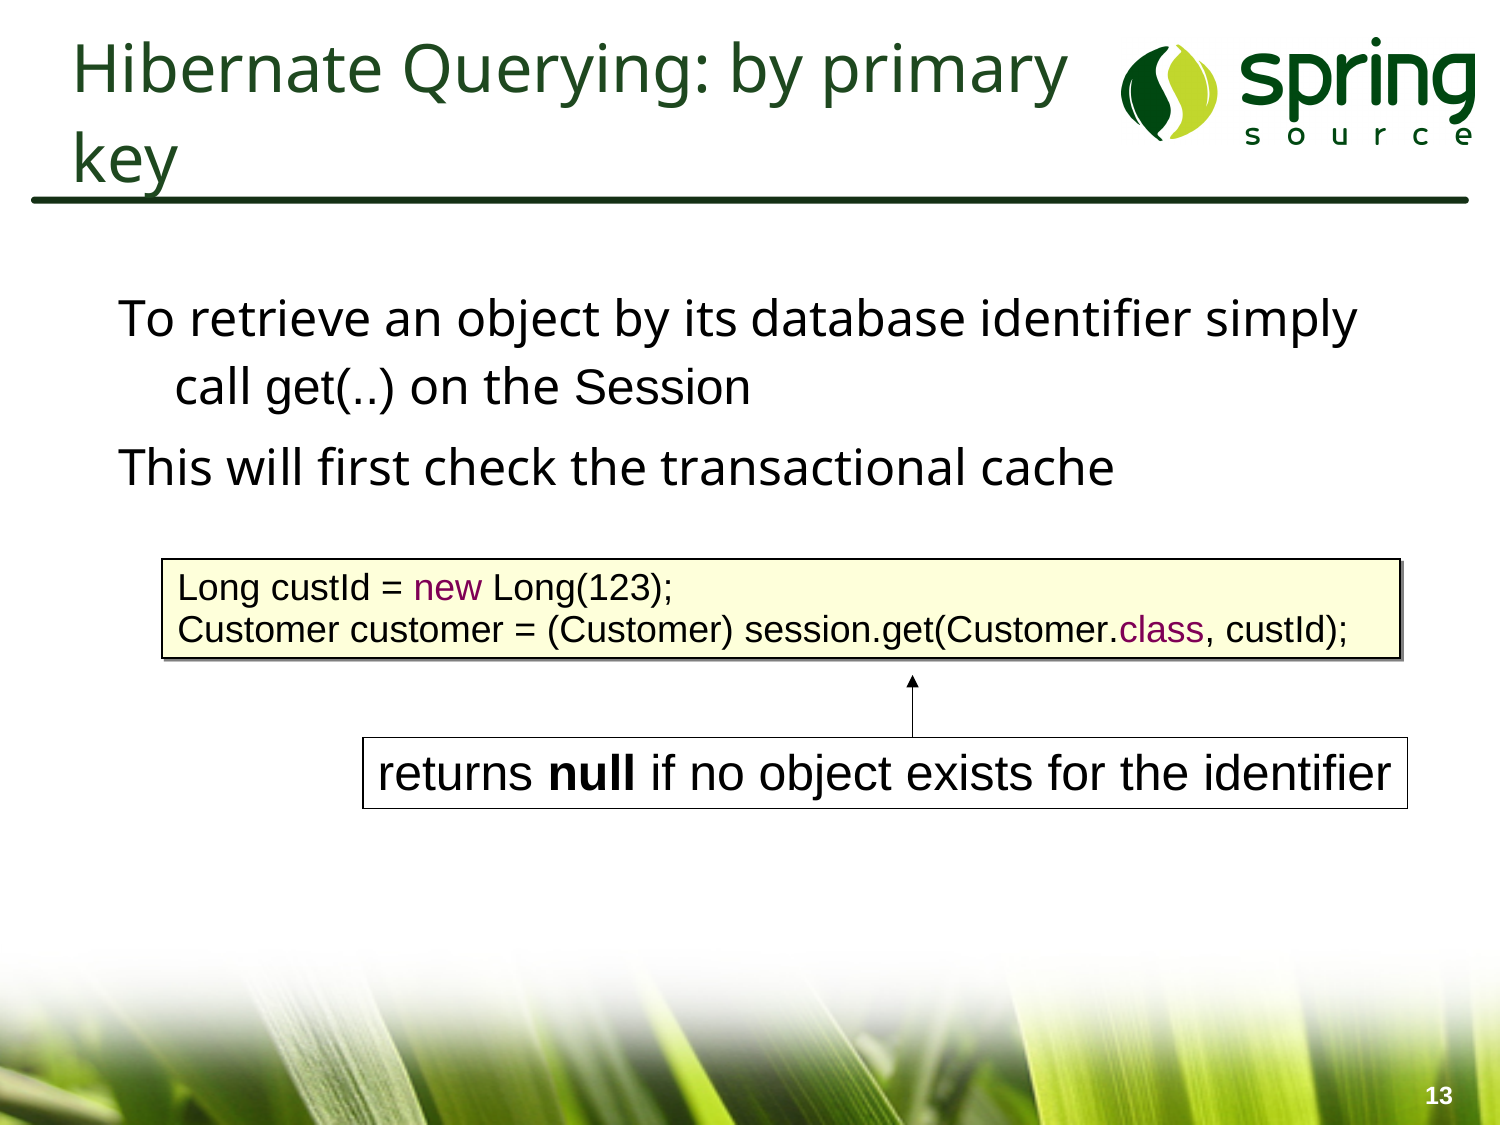

# Hibernate Querying: by primary key
To retrieve an object by its database identifier simply call get(..) on the Session
This will first check the transactional cache
Long custId = new Long(123);
Customer customer = (Customer) session.get(Customer.class, custId);
returns null if no object exists for the identifier